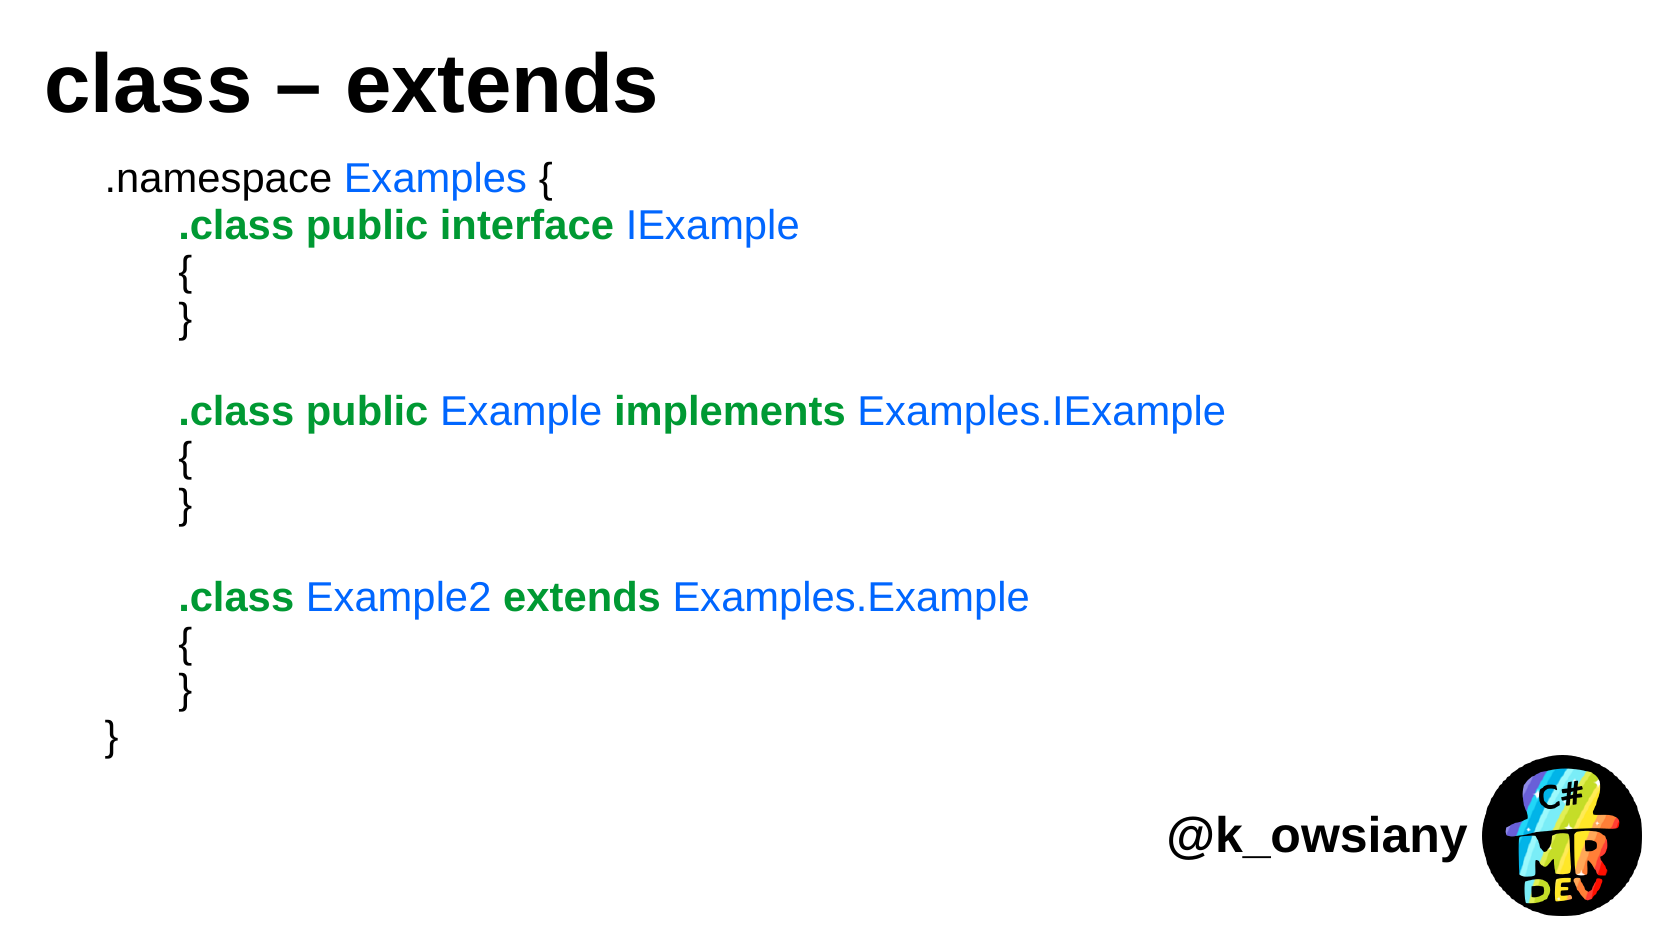

class – extends
.namespace Examples {
	.class public interface IExample
	{
	}
	.class public Example implements Examples.IExample
	{
	}
	.class Example2 extends Examples.Example
	{
	}
}